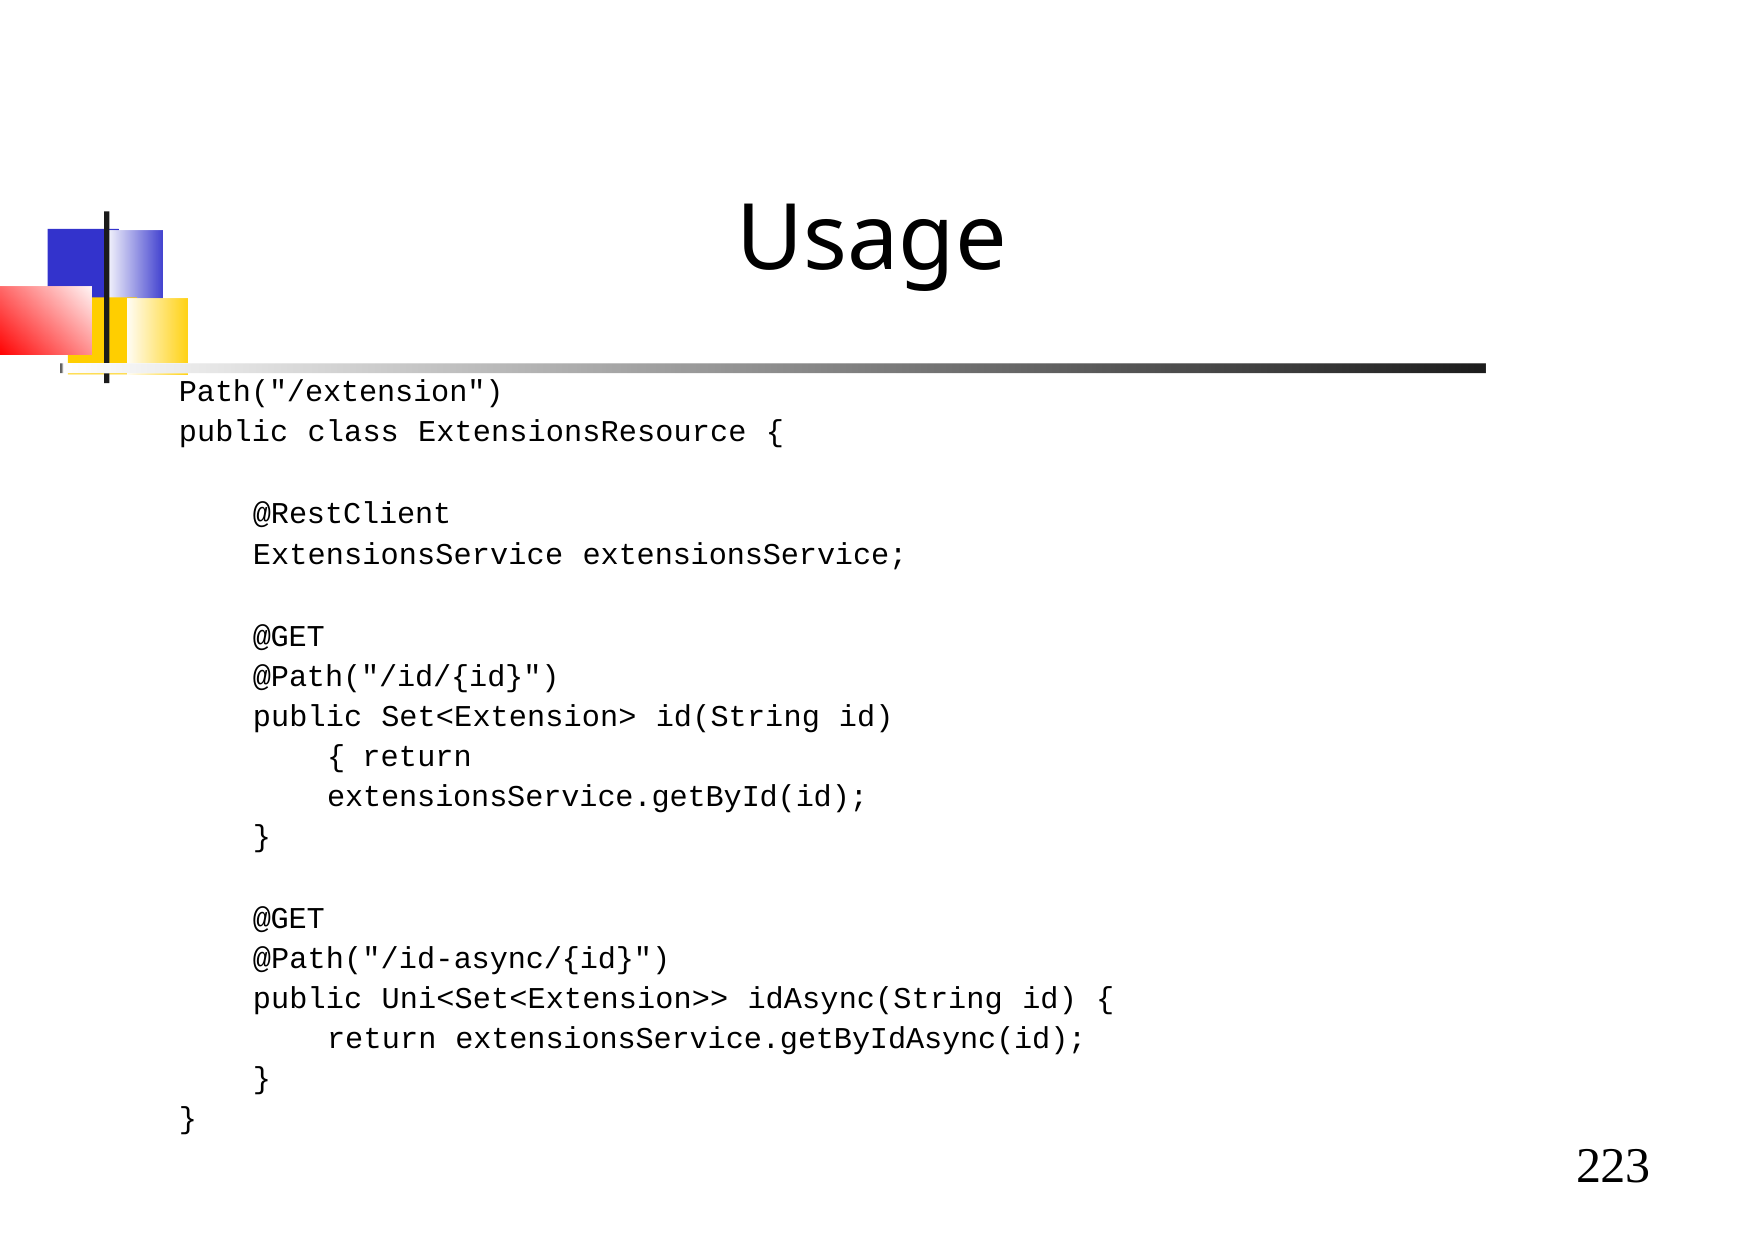

# Usage
Path("/extension")
public class ExtensionsResource {
@RestClient
ExtensionsService extensionsService;
@GET
@Path("/id/{id}")
public Set<Extension> id(String id) { return extensionsService.getById(id);
}
@GET
@Path("/id-async/{id}")
public Uni<Set<Extension>> idAsync(String id) { return extensionsService.getByIdAsync(id);
}
}
223